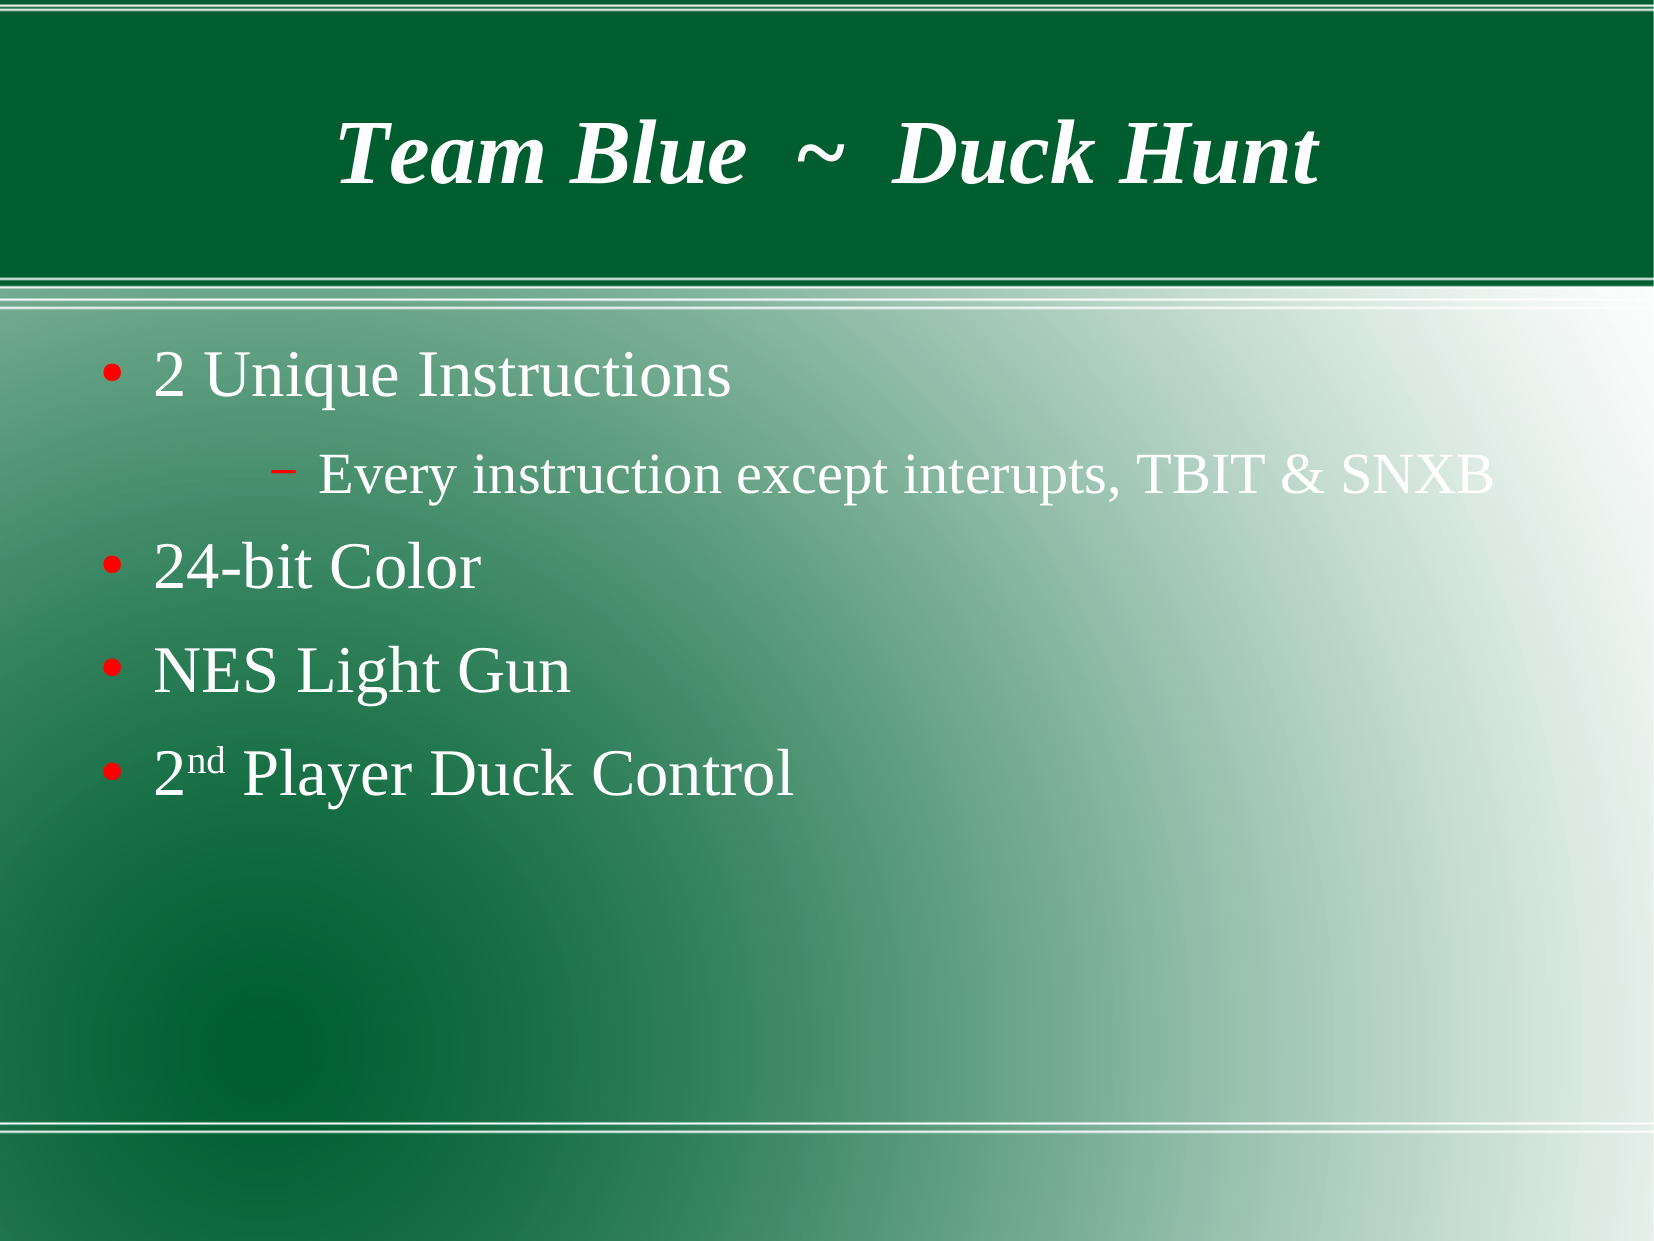

# Team Blue ~ Duck Hunt
2 Unique Instructions
Every instruction except interupts, TBIT & SNXB
24-bit Color
NES Light Gun
2nd Player Duck Control